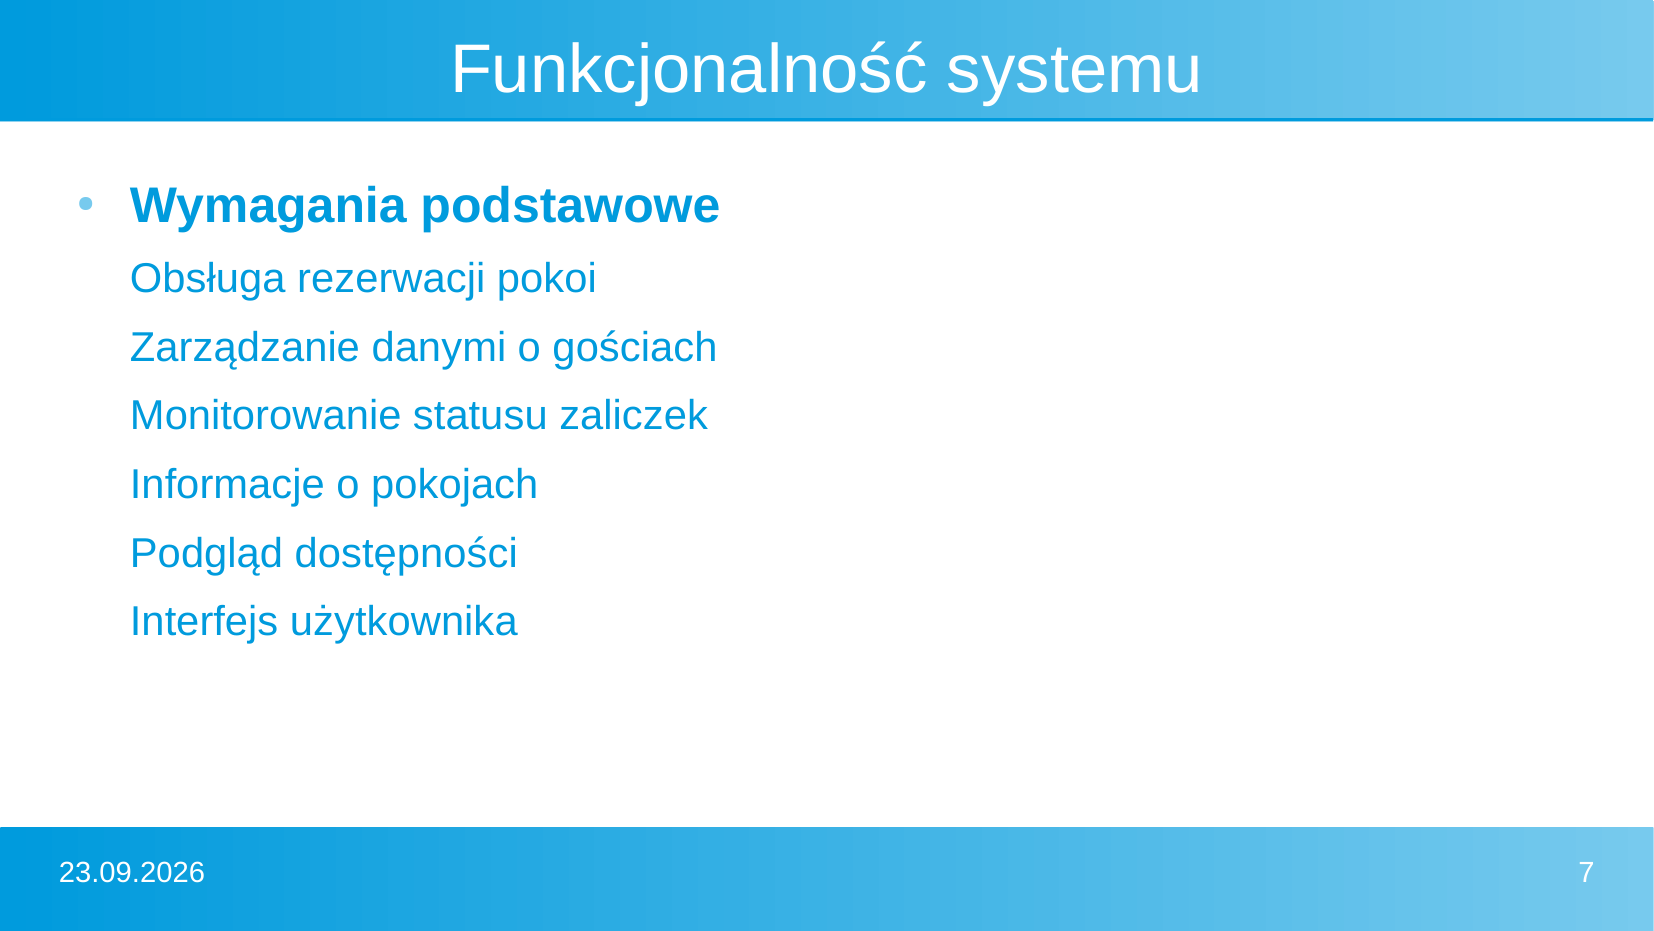

# Funkcjonalność systemu
Wymagania podstawowe
Obsługa rezerwacji pokoi
Zarządzanie danymi o gościach
Monitorowanie statusu zaliczek
Informacje o pokojach
Podgląd dostępności
Interfejs użytkownika
7